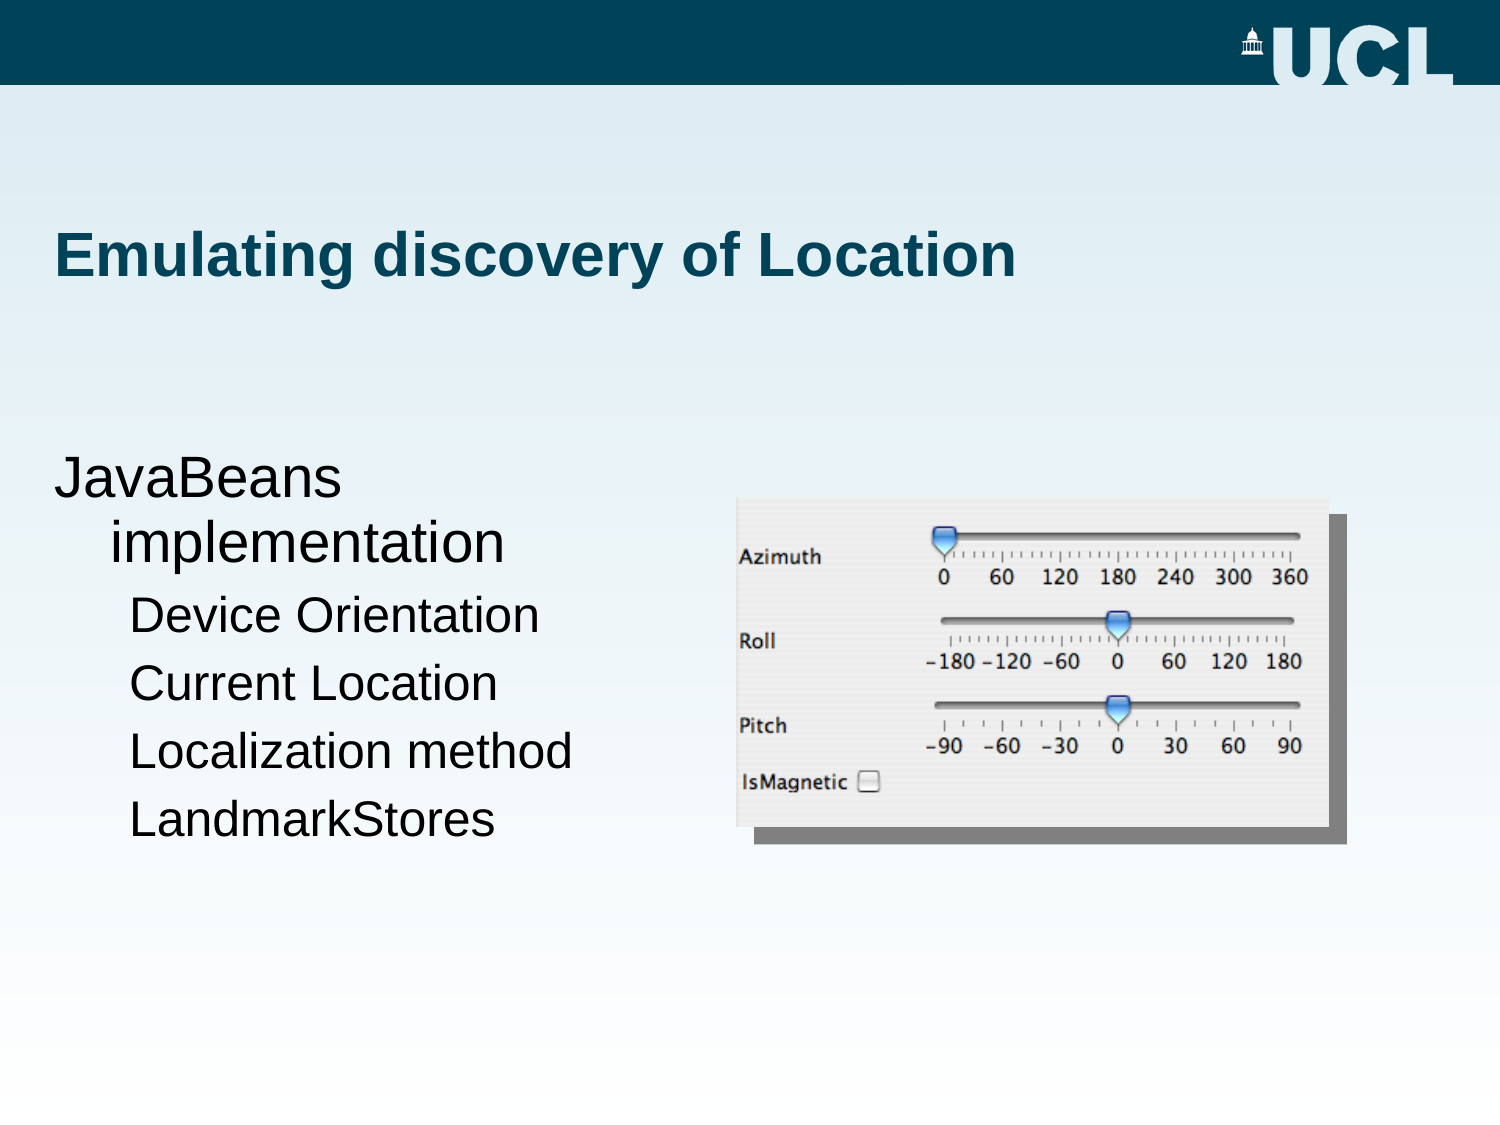

# Emulating discovery of Location
JavaBeans implementation
Device Orientation
Current Location
Localization method
LandmarkStores